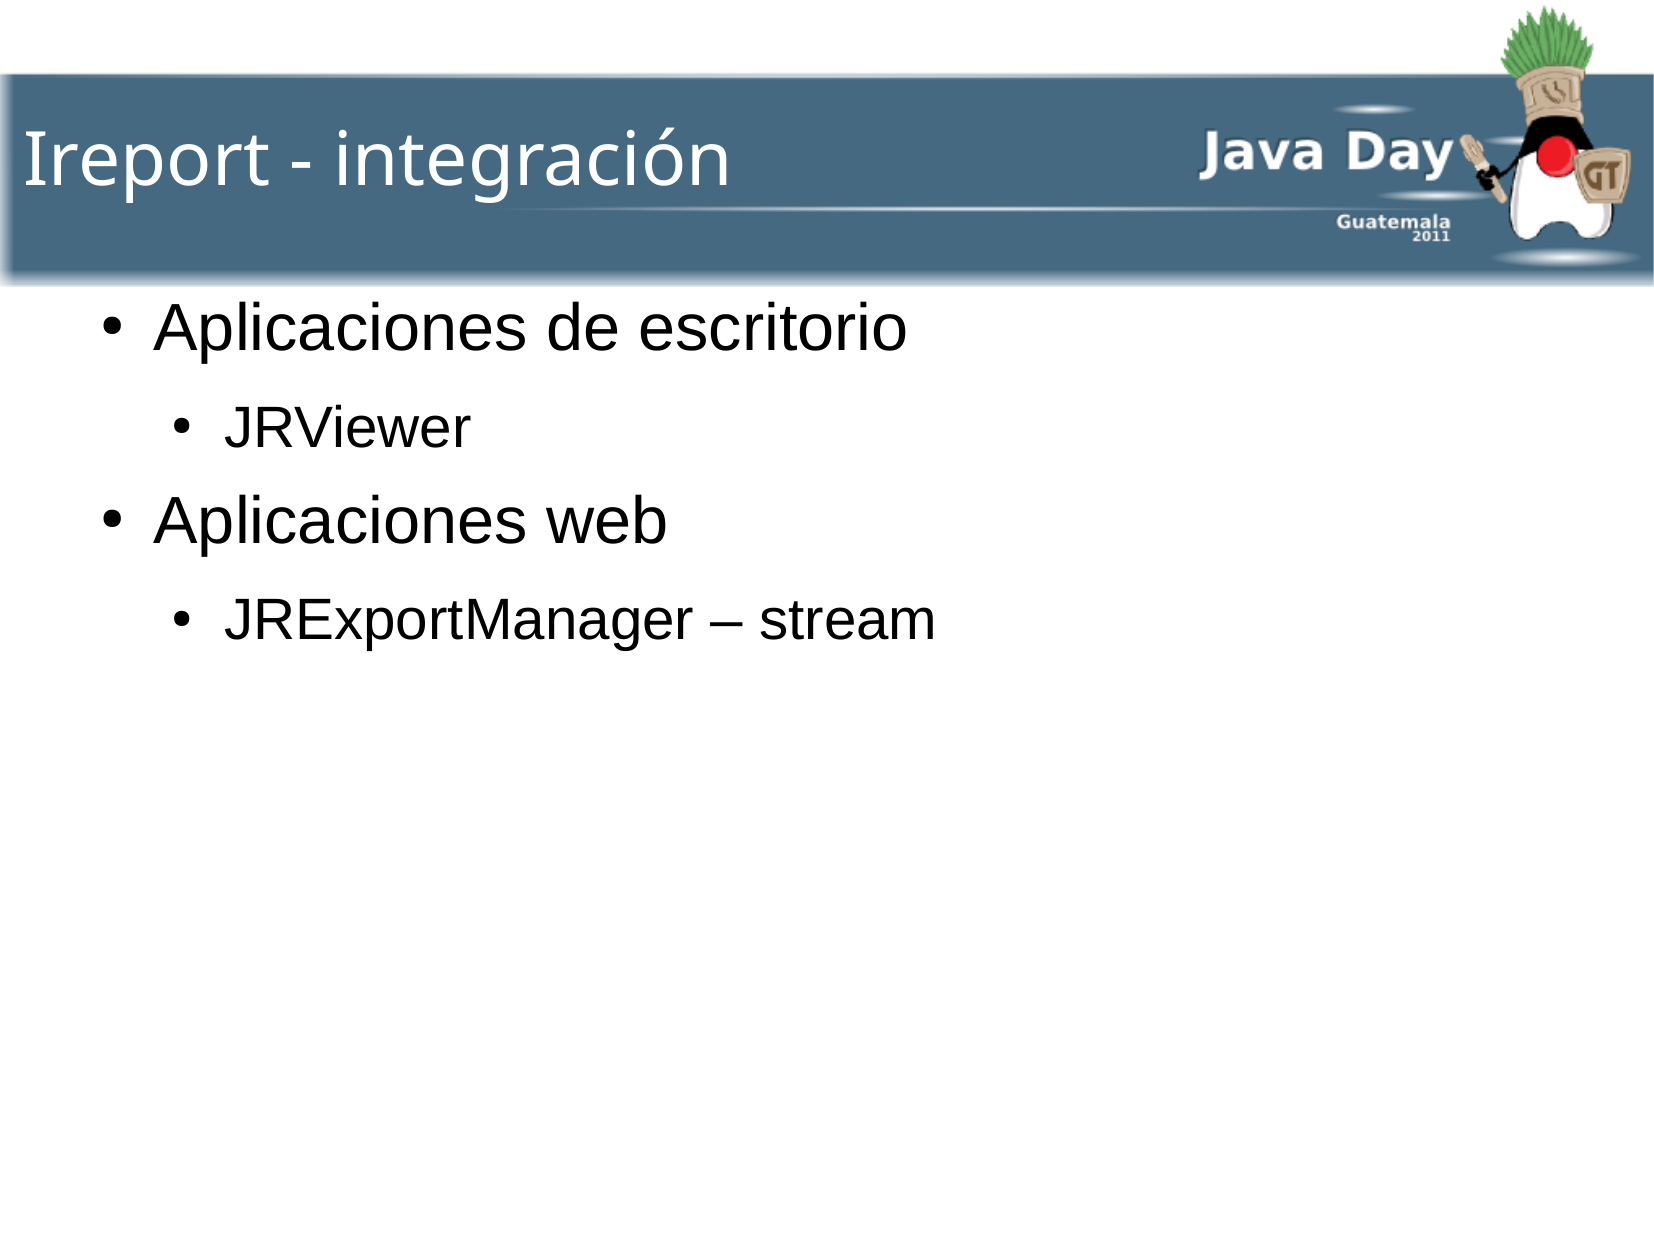

# Ireport - integración
Aplicaciones de escritorio
JRViewer
Aplicaciones web
JRExportManager – stream